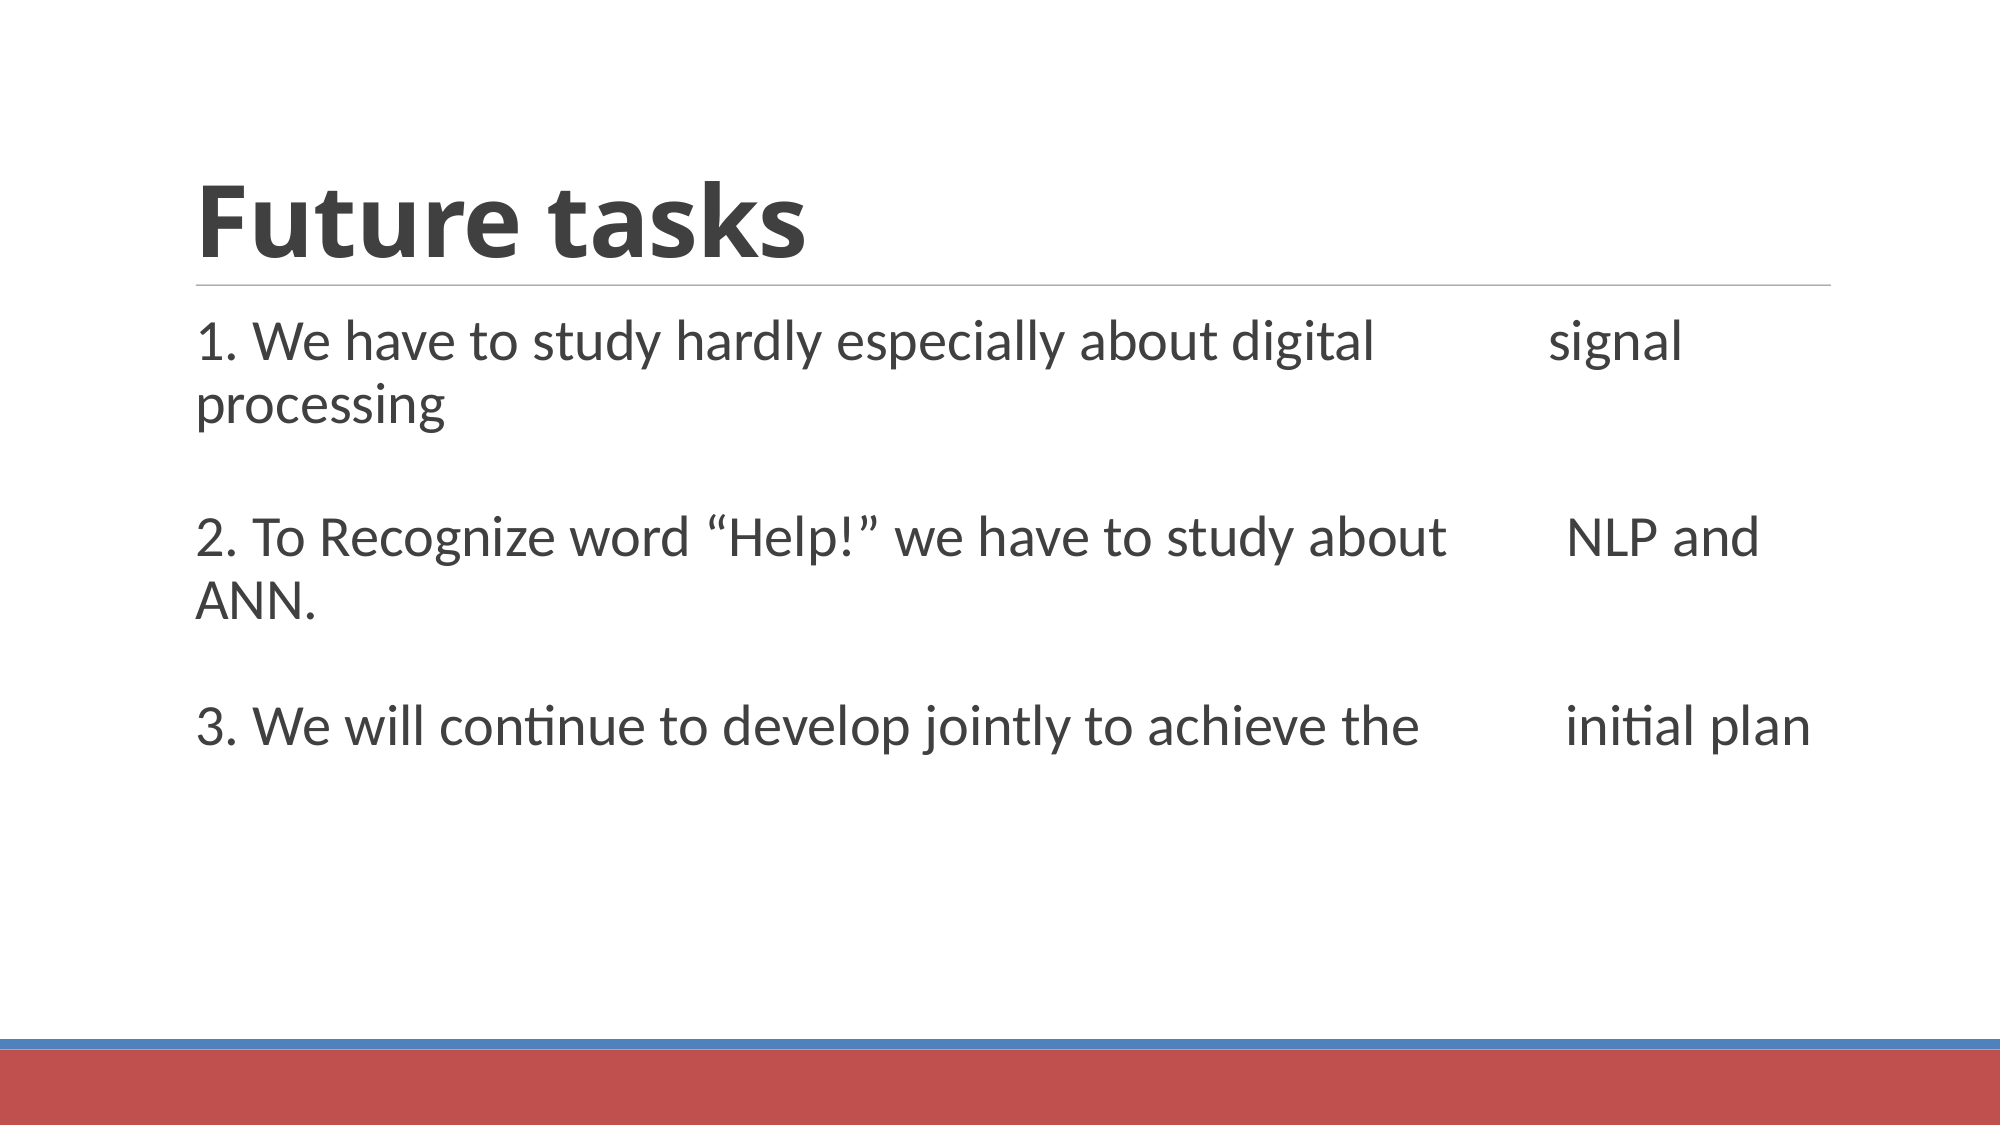

Future tasks
1. We have to study hardly especially about digital signal processing
2. To Recognize word “Help!” we have to study about NLP and ANN.
3. We will continue to develop jointly to achieve the initial plan